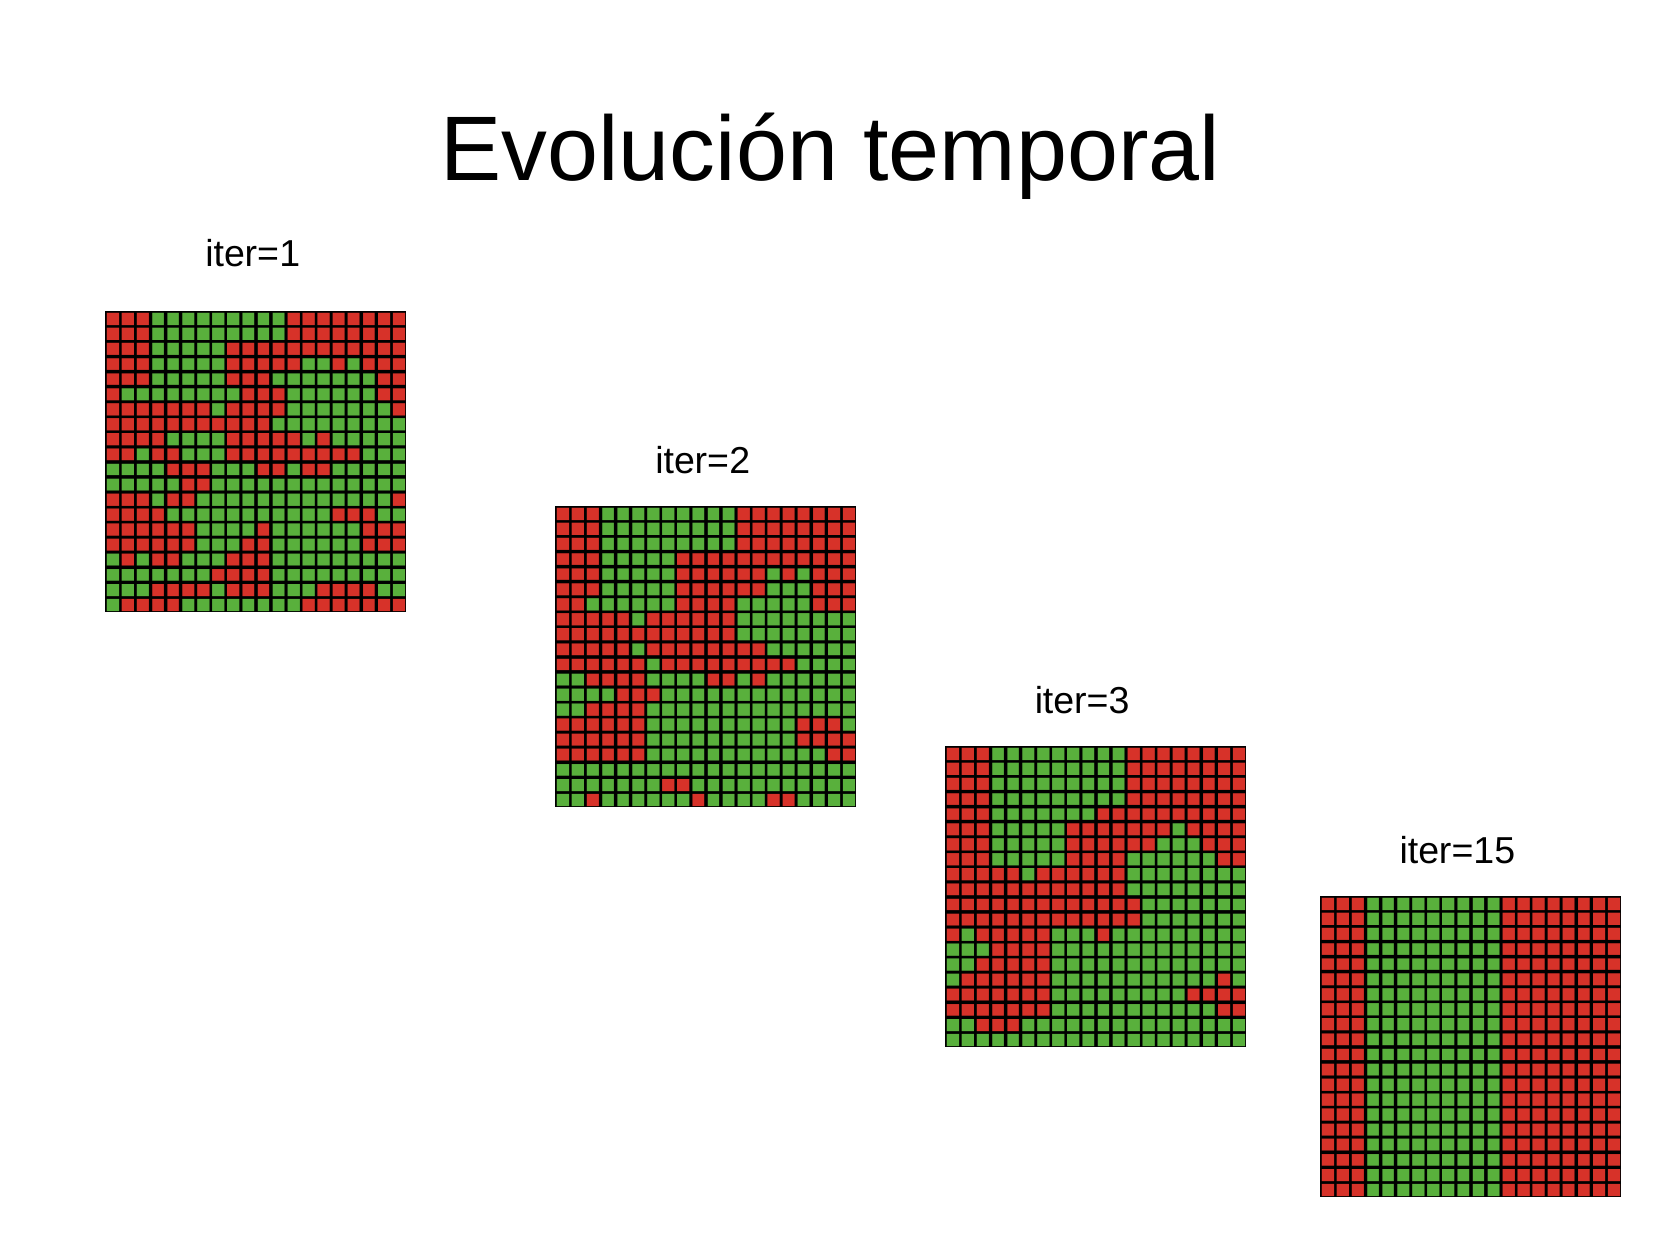

# Evolución temporal
iter=1
iter=2
iter=3
iter=15